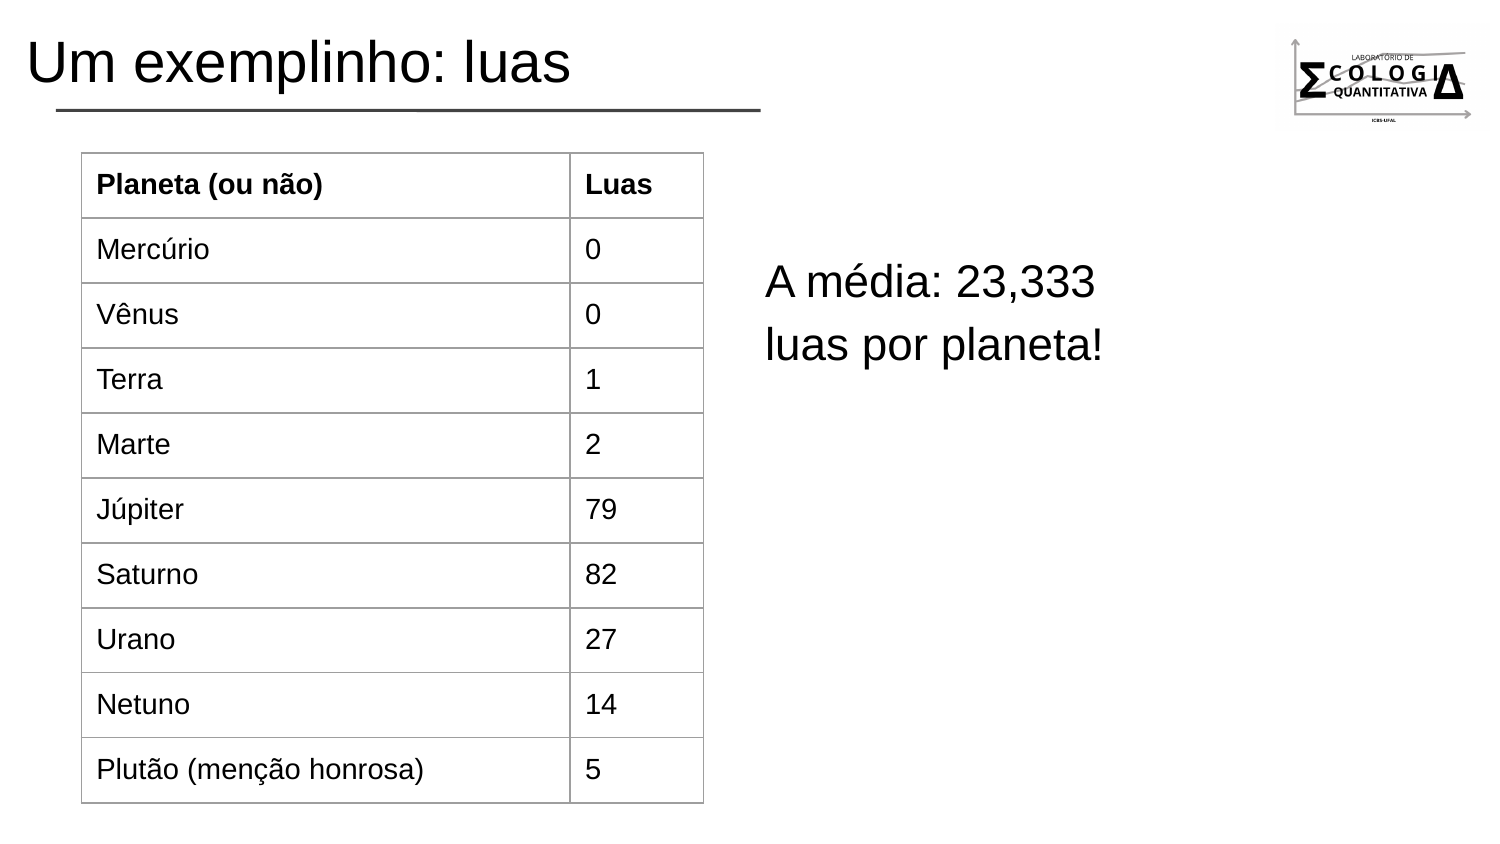

Um exemplinho: luas
| Planeta (ou não) | Luas |
| --- | --- |
| Mercúrio | 0 |
| Vênus | 0 |
| Terra | 1 |
| Marte | 2 |
| Júpiter | 79 |
| Saturno | 82 |
| Urano | 27 |
| Netuno | 14 |
| Plutão (menção honrosa) | 5 |
A média: 23,333 luas por planeta!